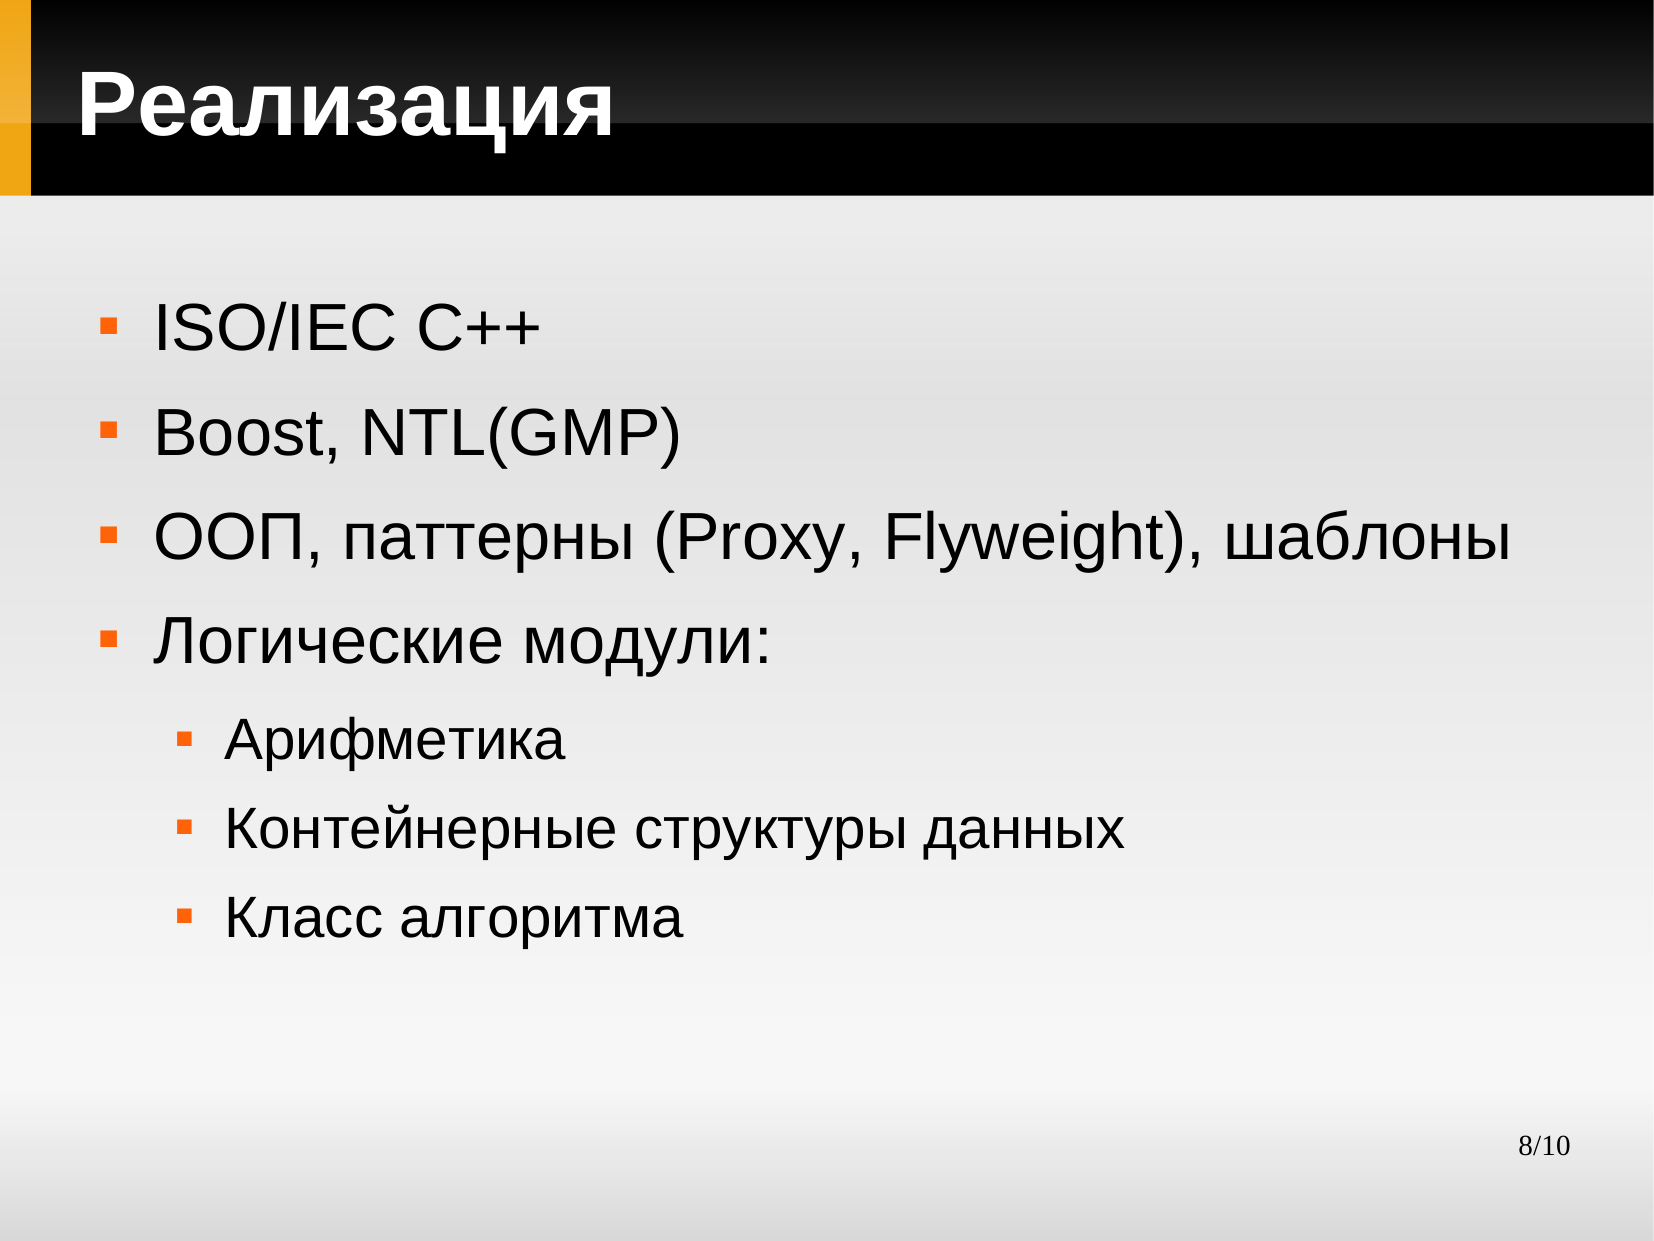

# Реализация
ISO/IEC C++
Boost, NTL(GMP)
ООП, паттерны (Proxy, Flyweight), шаблоны
Логические модули:
Арифметика
Контейнерные структуры данных
Класс алгоритма
8